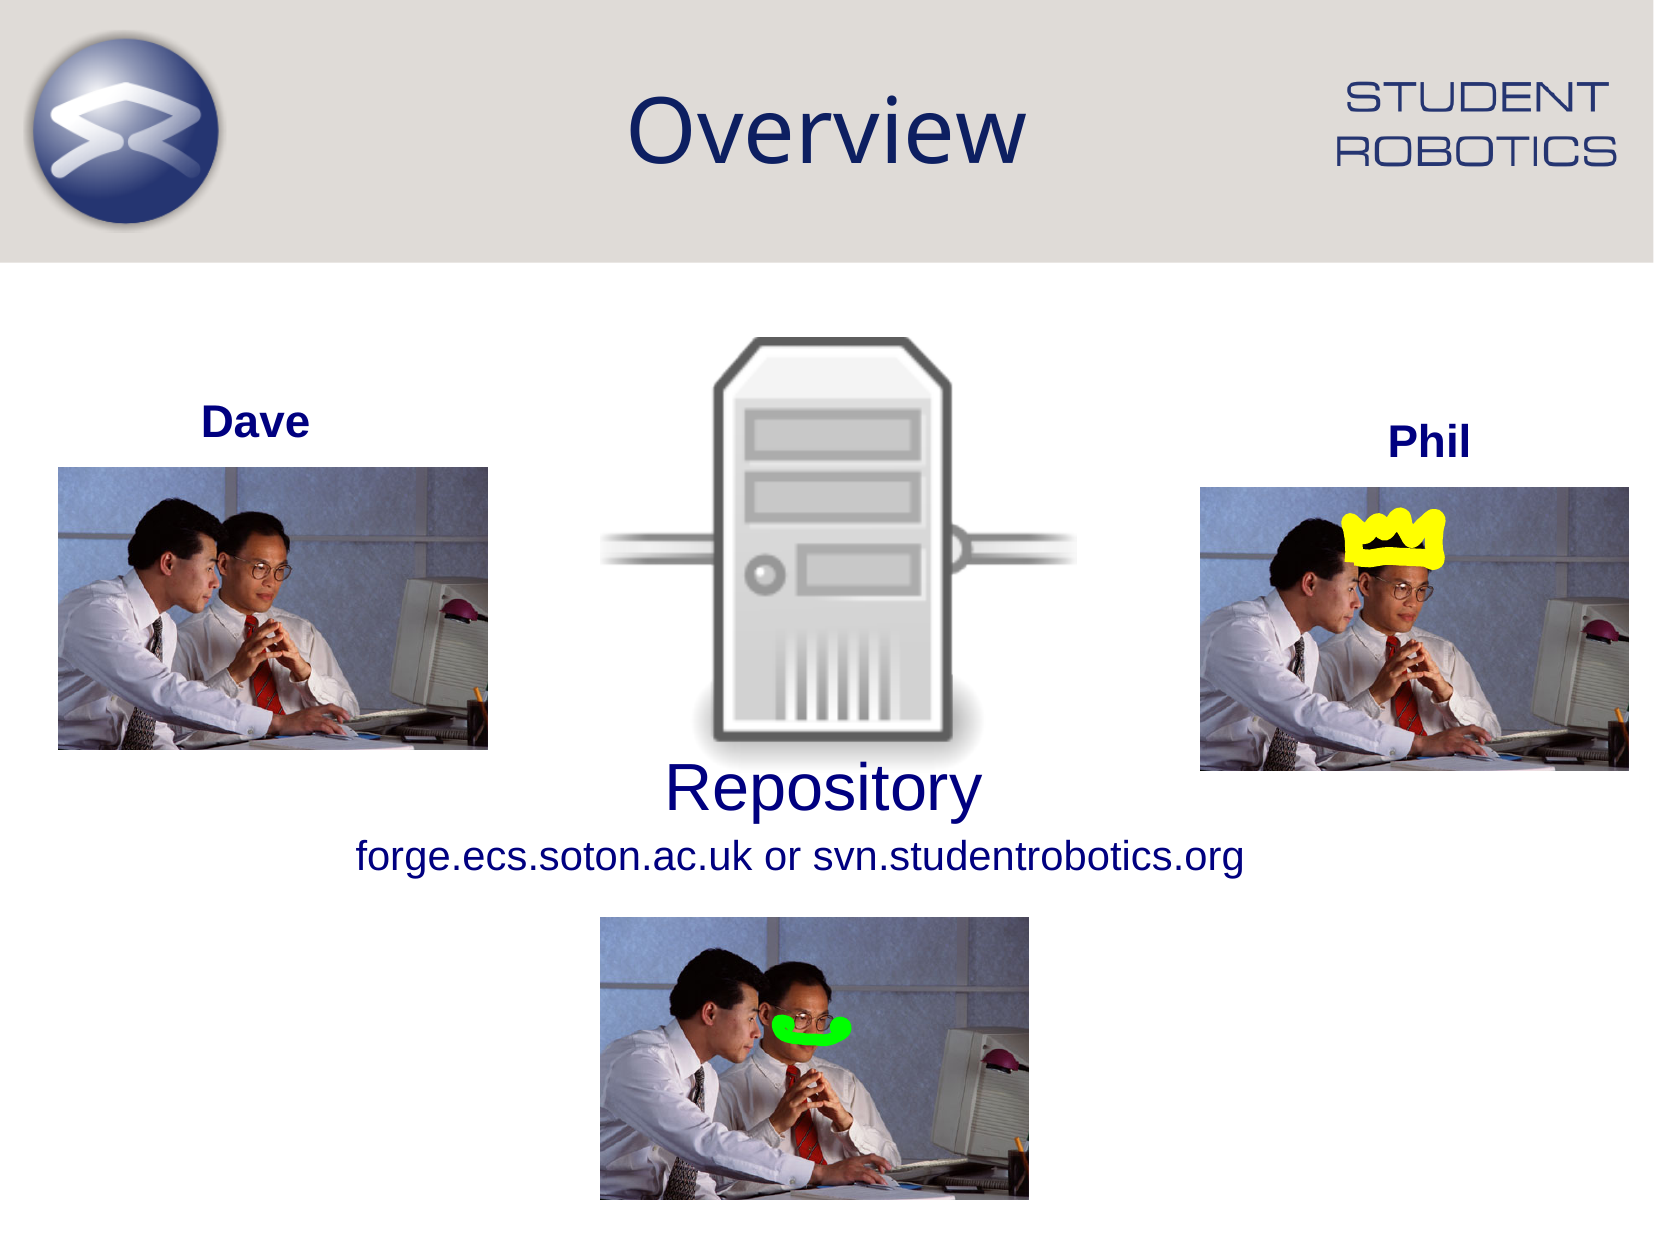

# Overview
Repository
Dave
Phil
forge.ecs.soton.ac.uk or svn.studentrobotics.org